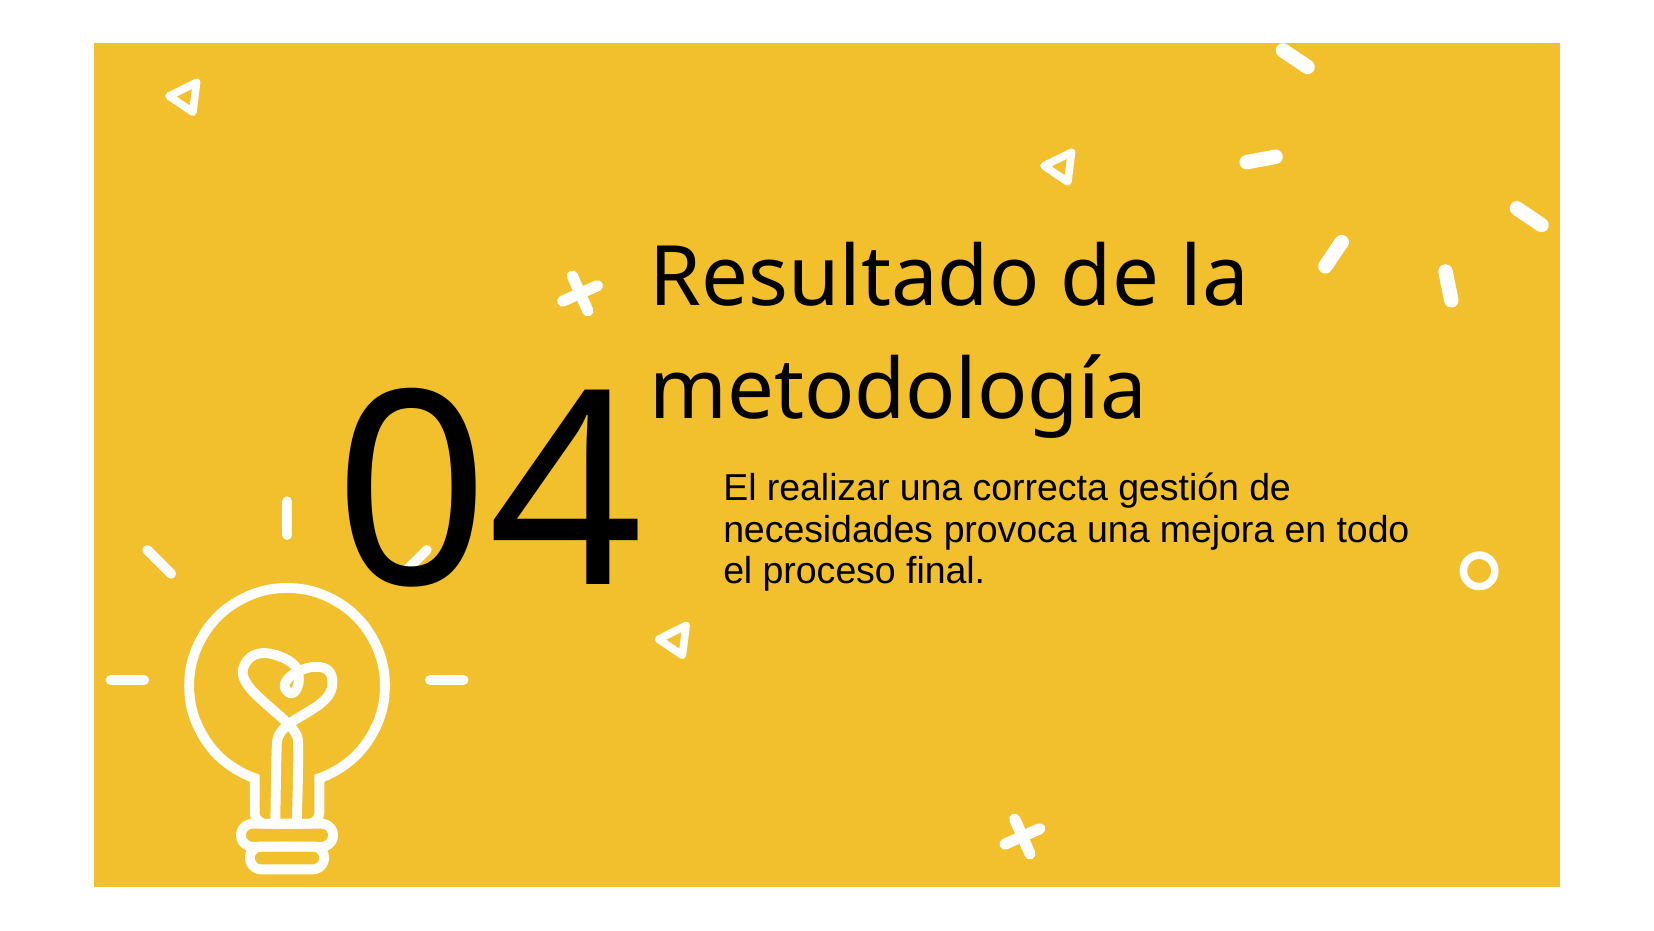

# Resultado de la metodología
04
El realizar una correcta gestión de necesidades provoca una mejora en todo el proceso final.